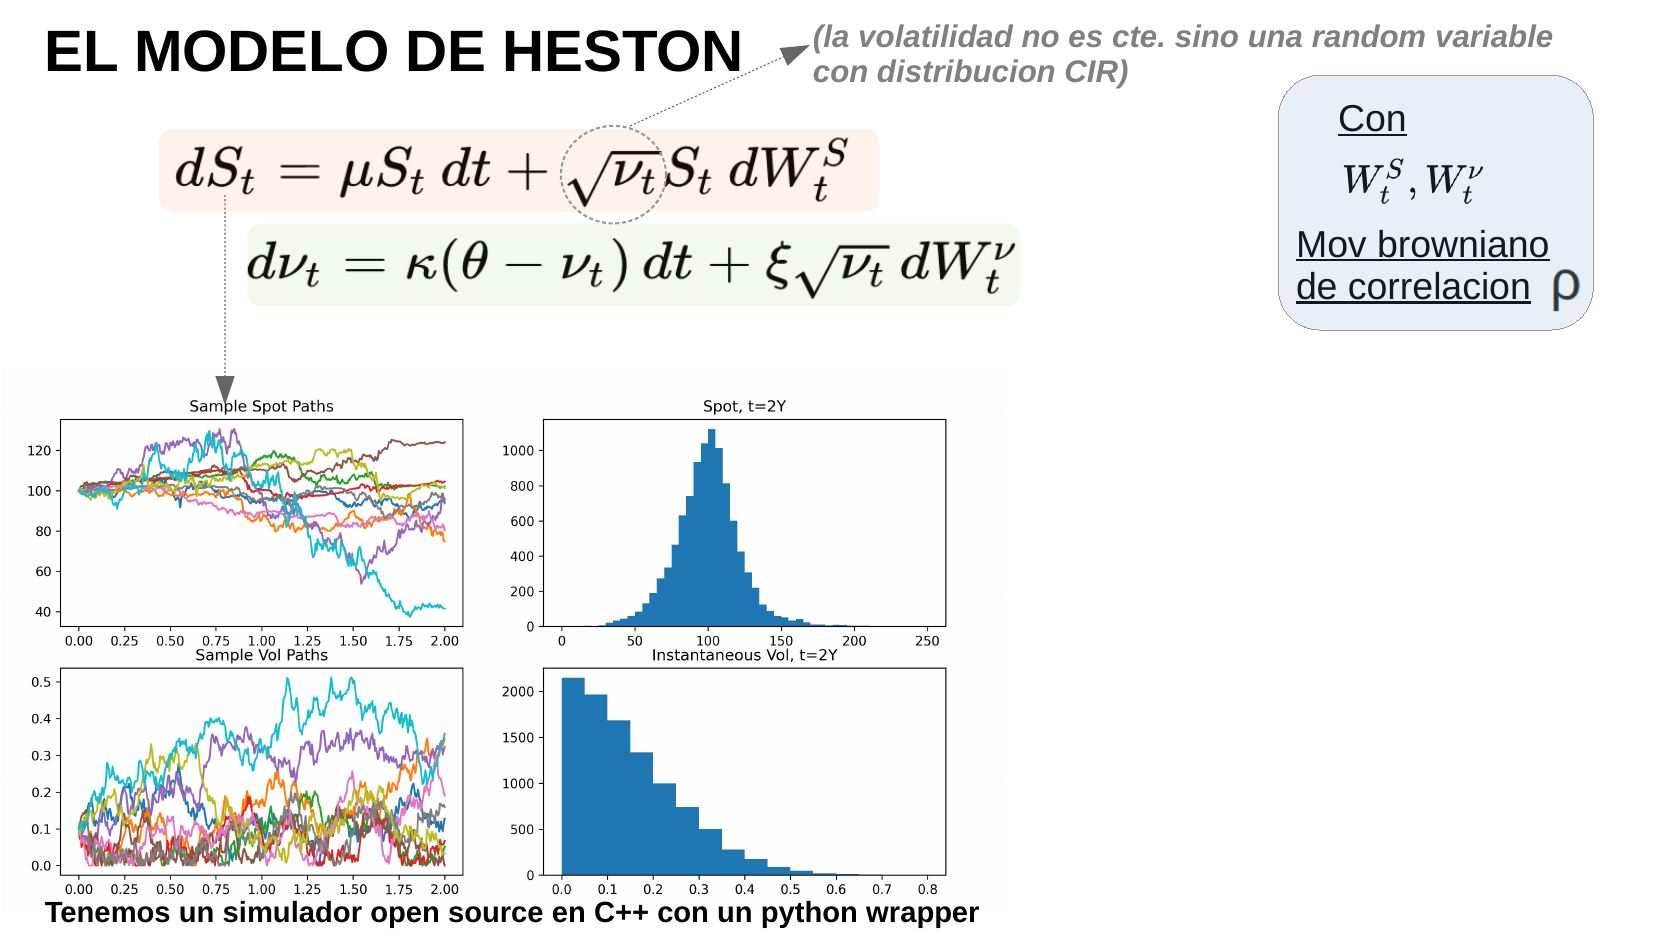

EL MODELO DE HESTON
(la volatilidad no es cte. sino una random variable con distribucion CIR)
 Con
Mov browniano de correlacion
Tenemos un simulador open source en C++ con un python wrapper